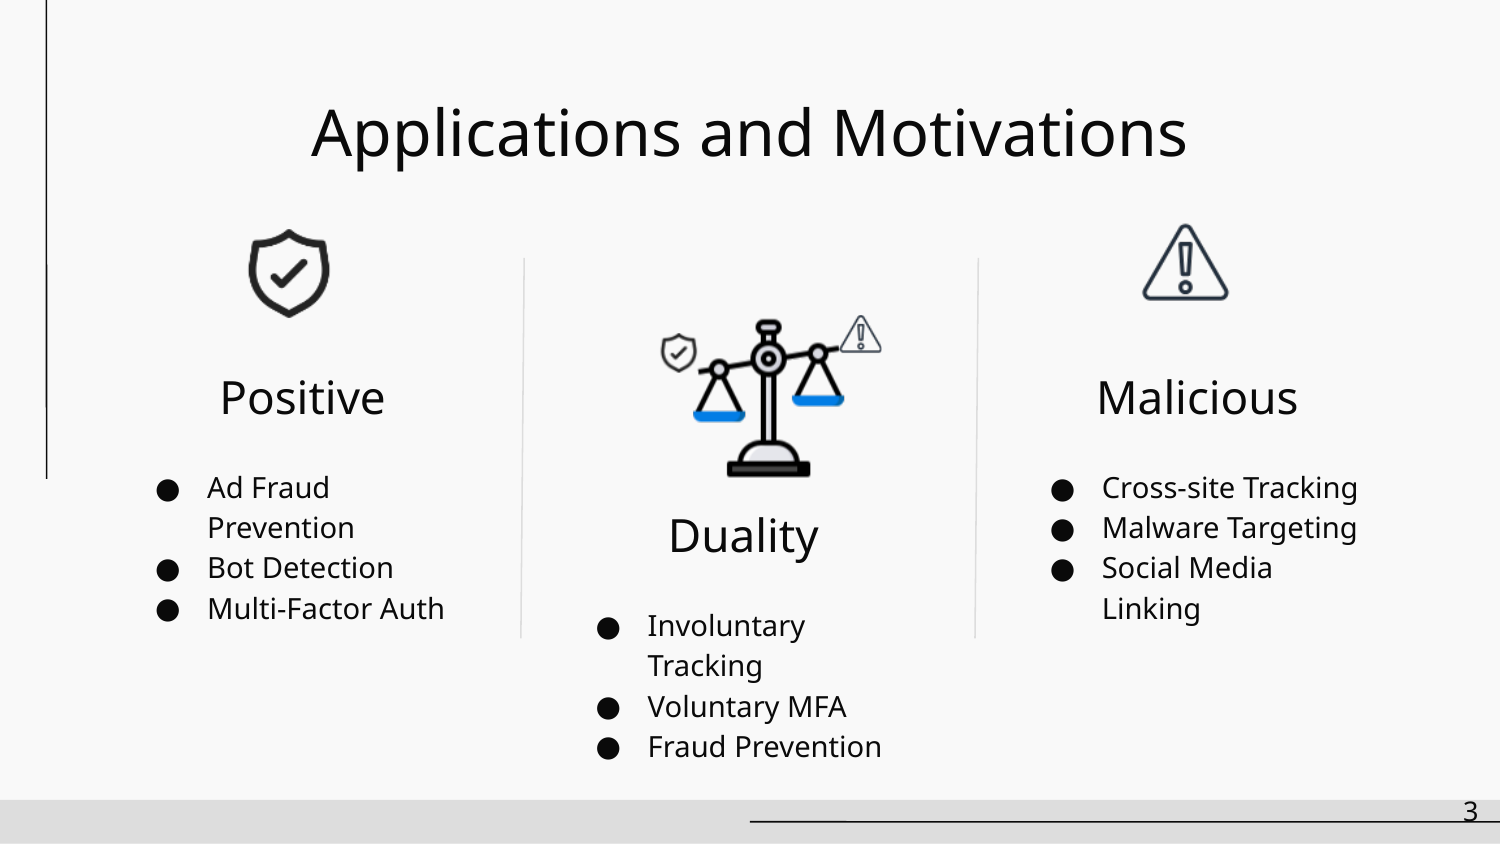

# Applications and Motivations
Positive
Malicious
Ad Fraud Prevention
Bot Detection
Multi-Factor Auth
Cross-site Tracking
Malware Targeting
Social Media Linking
Duality
Involuntary Tracking
Voluntary MFA
Fraud Prevention